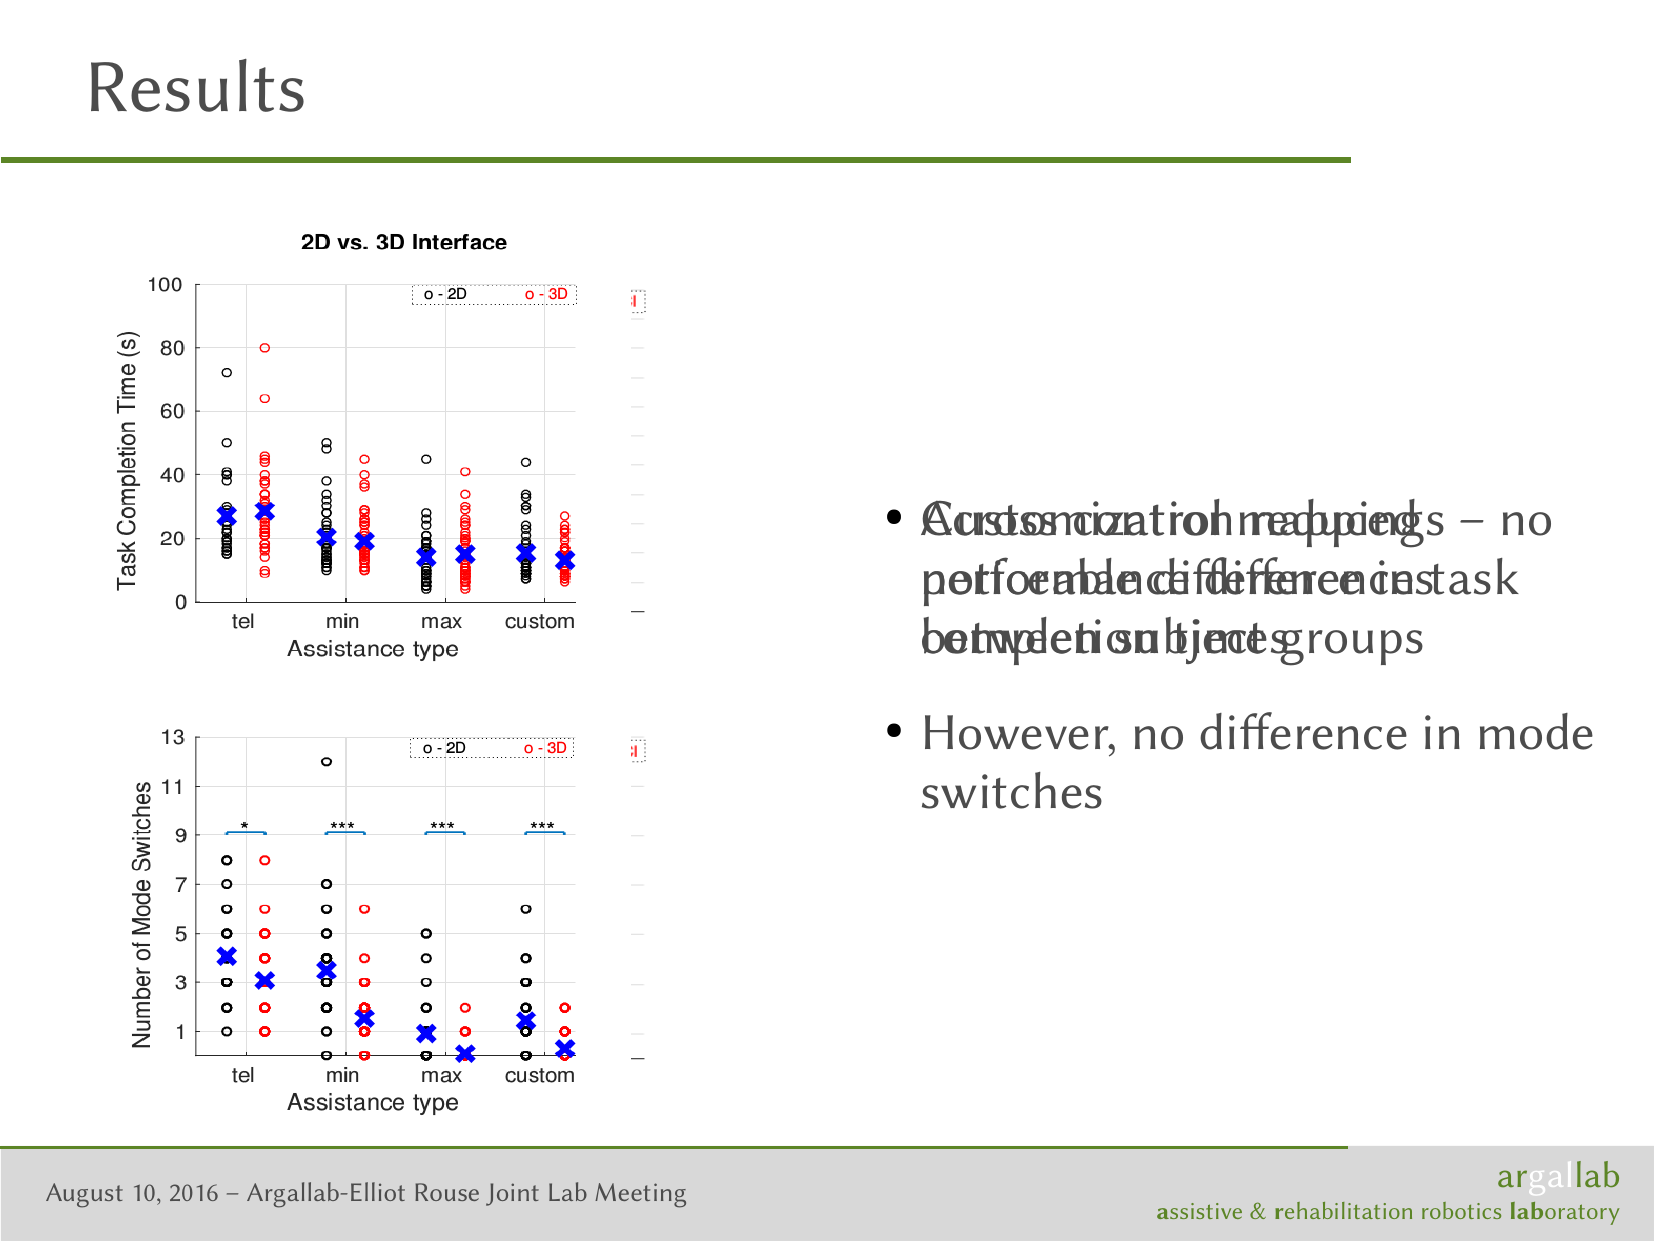

Results
Customization reduced performance differences between subject groups
However, no difference in mode switches
Across control mappings – no noticeable difference in task completion times